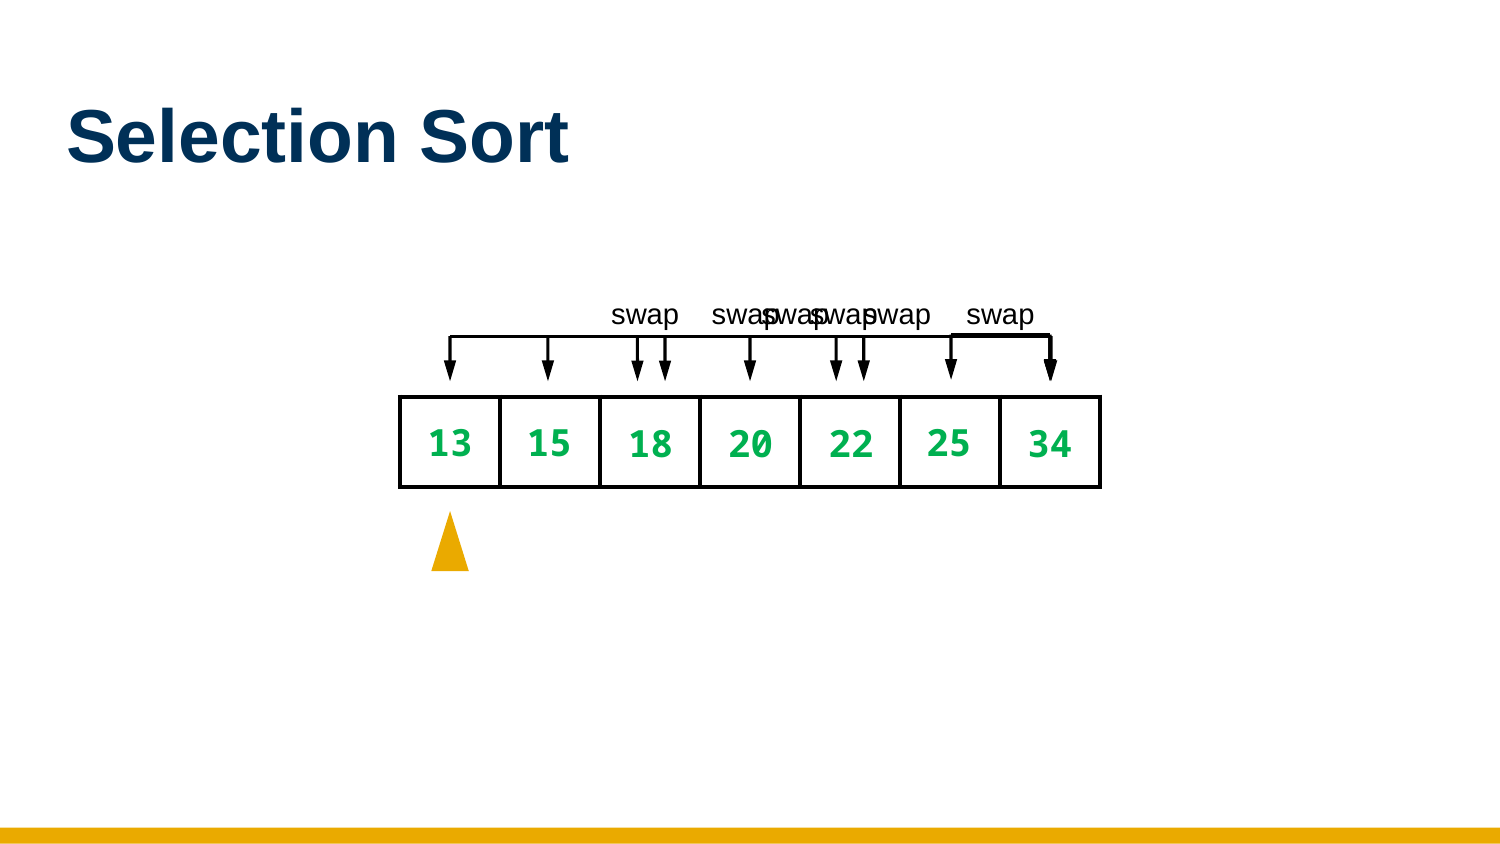

# Selection Sort
swap
swap
swap
swap
swap
swap
| 15 | 20 | 18 | 25 | 22 | 34 | 13 |
| --- | --- | --- | --- | --- | --- | --- |
34
18
34
13
20
15
18
25
20
15
15
15
13
25
22
34
25
18
22
22
20
25
20
Sorted list